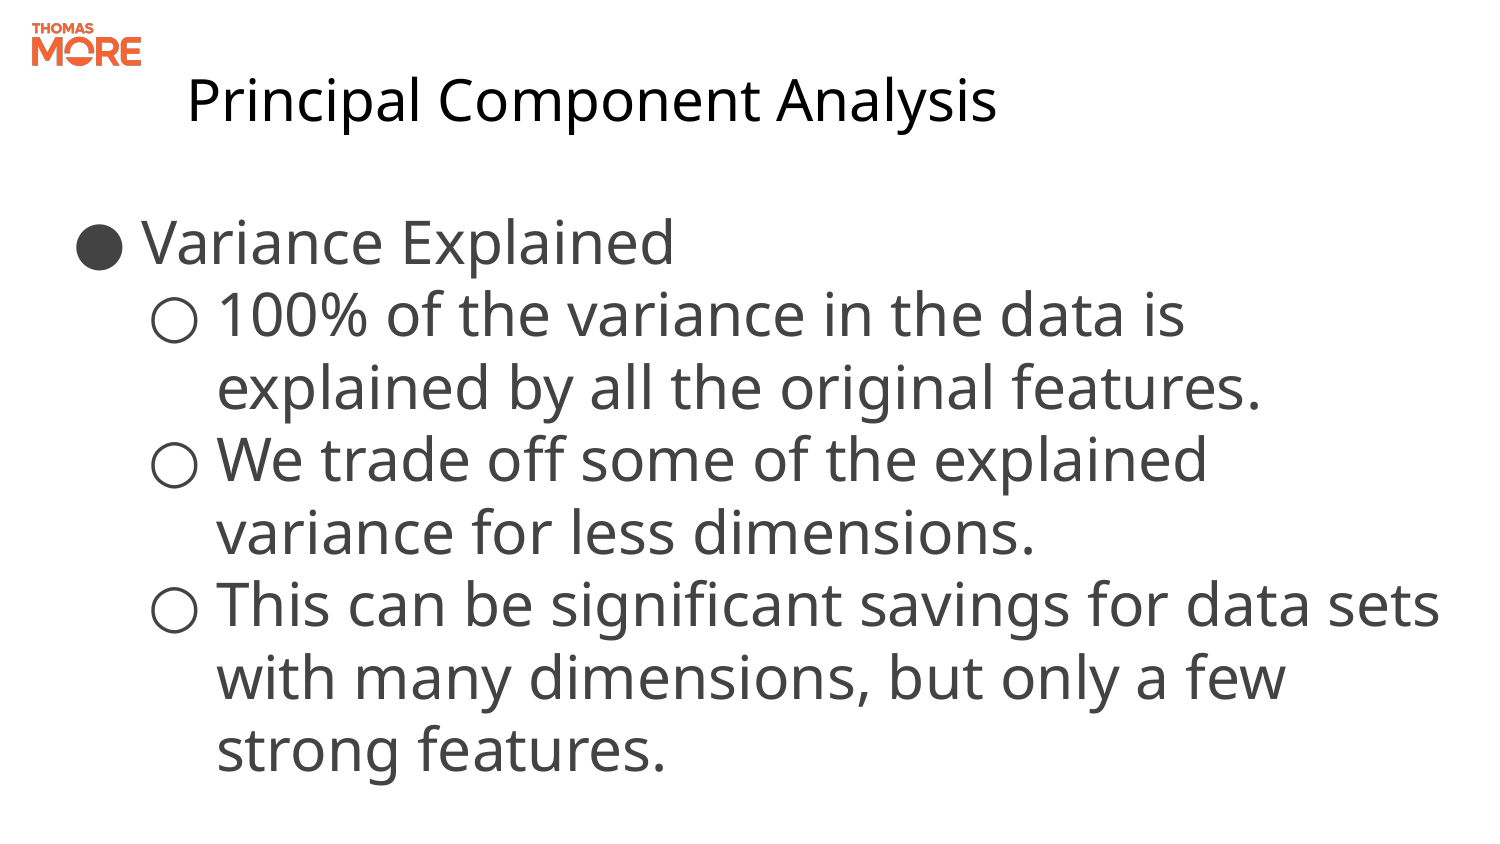

# Principal Component Analysis
Variance Explained
100% of the variance in the data is explained by all the original features.
We trade off some of the explained variance for less dimensions.
This can be significant savings for data sets with many dimensions, but only a few strong features.